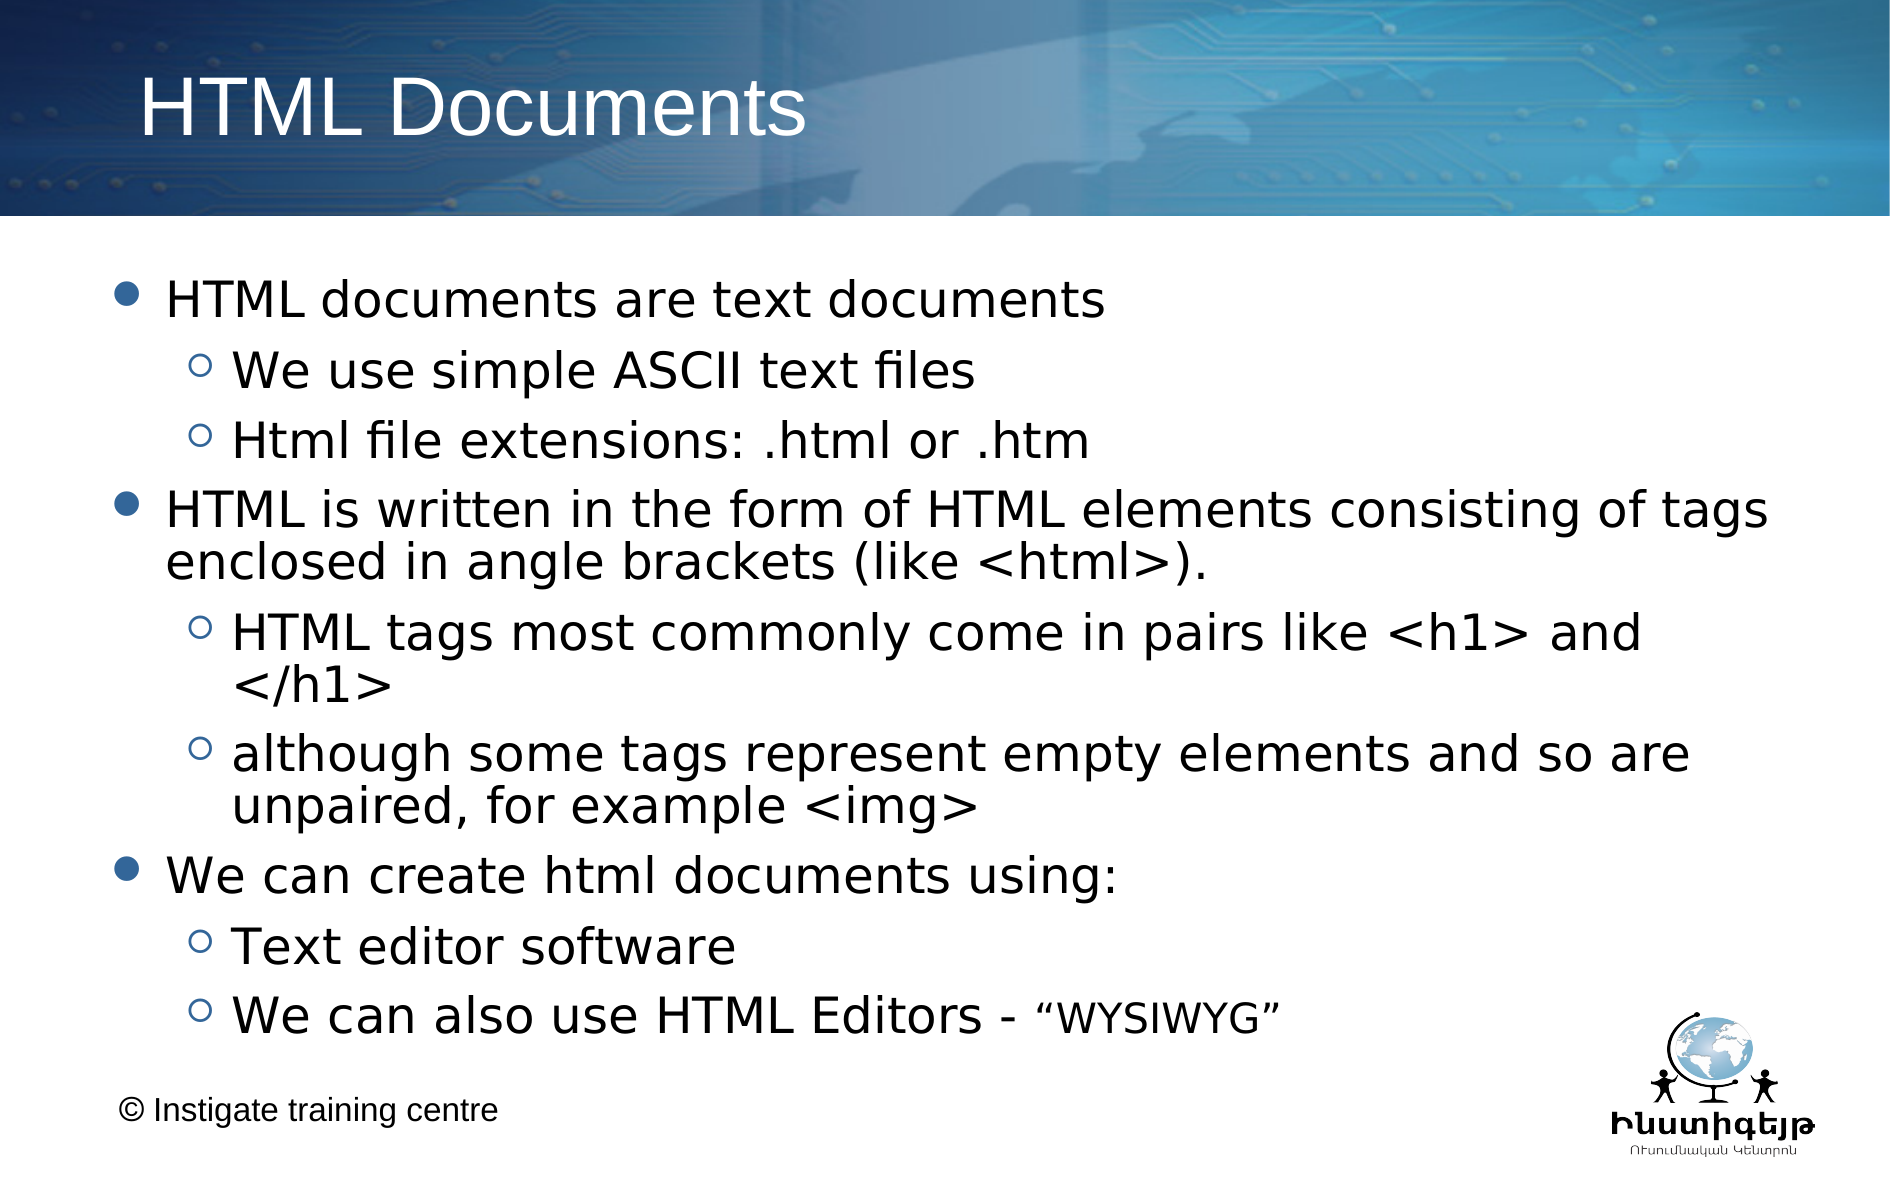

HTML Documents
# HTML documents are text documents
We use simple ASCII text files
Html file extensions: .html or .htm
HTML is written in the form of HTML elements consisting of tags enclosed in angle brackets (like <html>).
HTML tags most commonly come in pairs like <h1> and </h1>
although some tags represent empty elements and so are unpaired, for example <img>
We can create html documents using:
Text editor software
We can also use HTML Editors - “WYSIWYG”